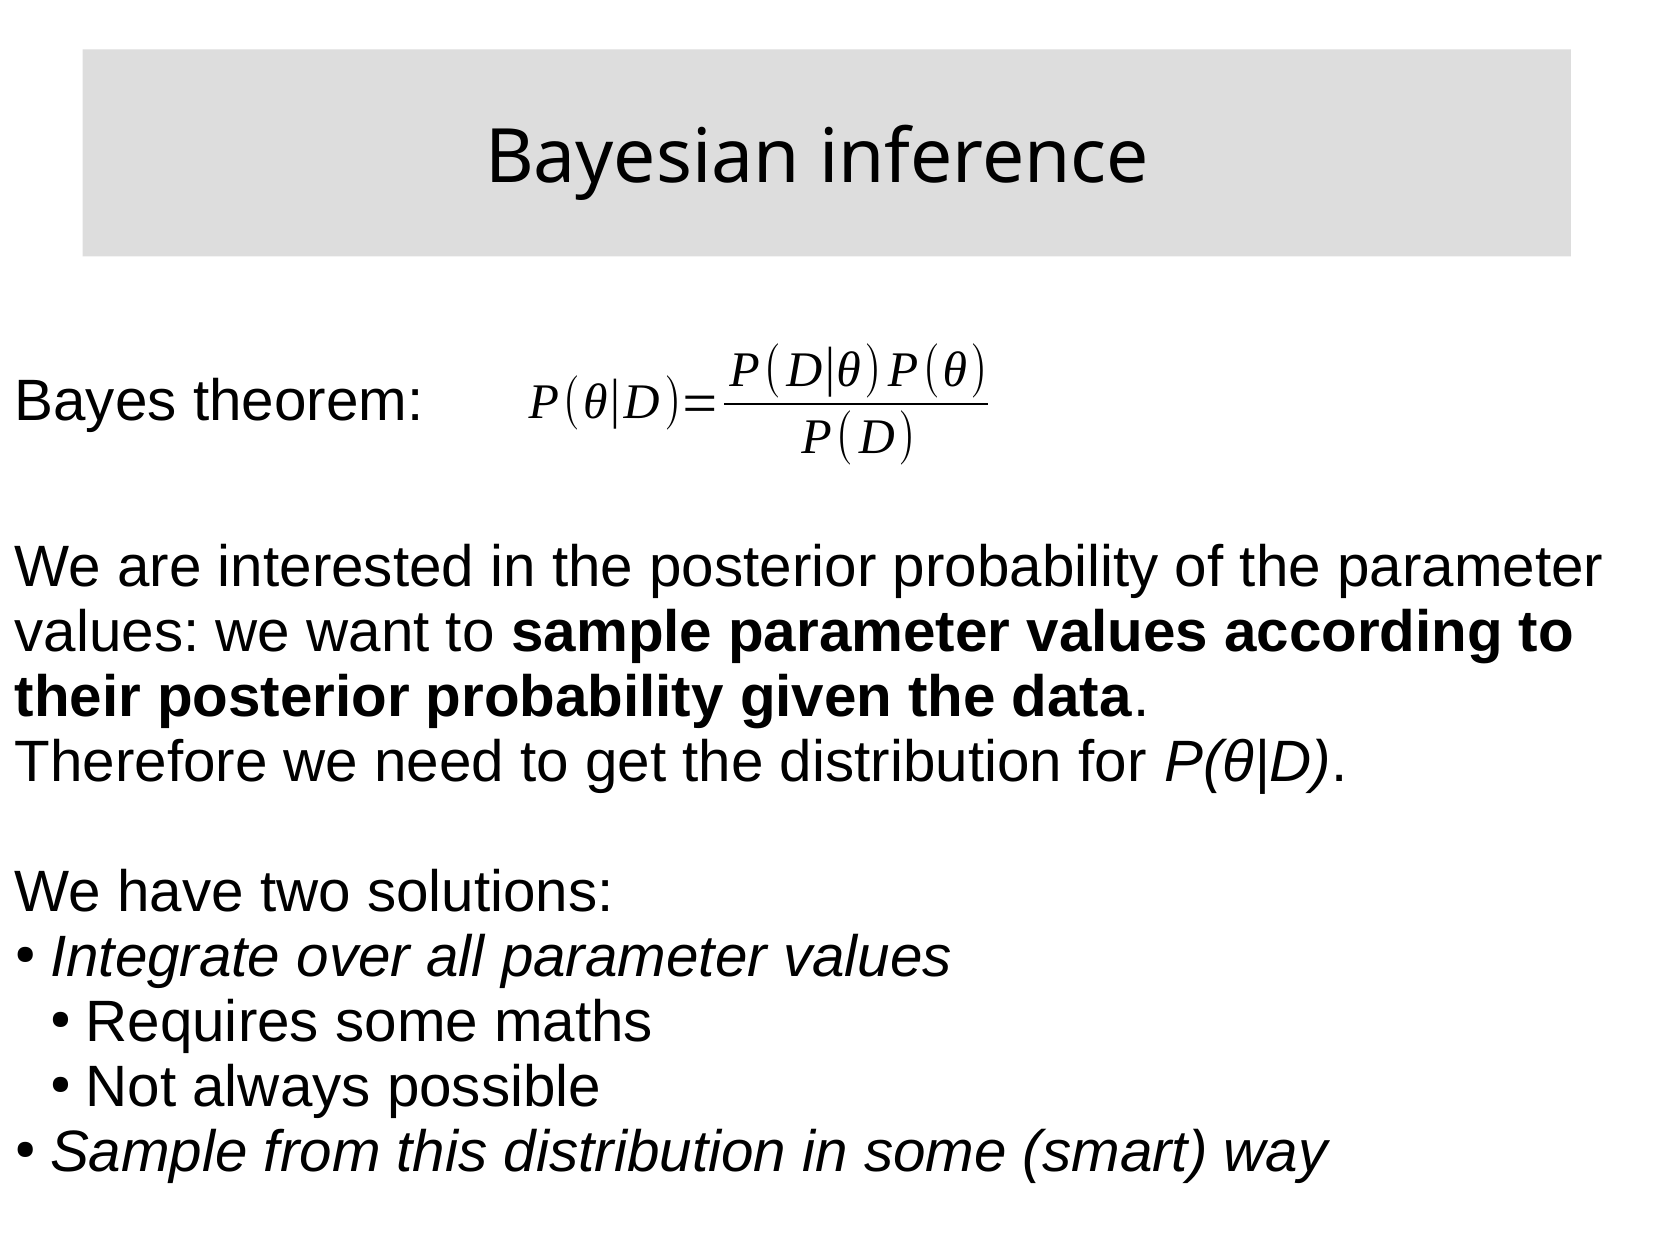

# Bayesian inference
Bayes theorem:
We are interested in the posterior probability of the parameter values: we want to sample parameter values according to their posterior probability given the data.
Therefore we need to get the distribution for P(θ|D).
We have two solutions:
Integrate over all parameter values
Requires some maths
Not always possible
Sample from this distribution in some (smart) way